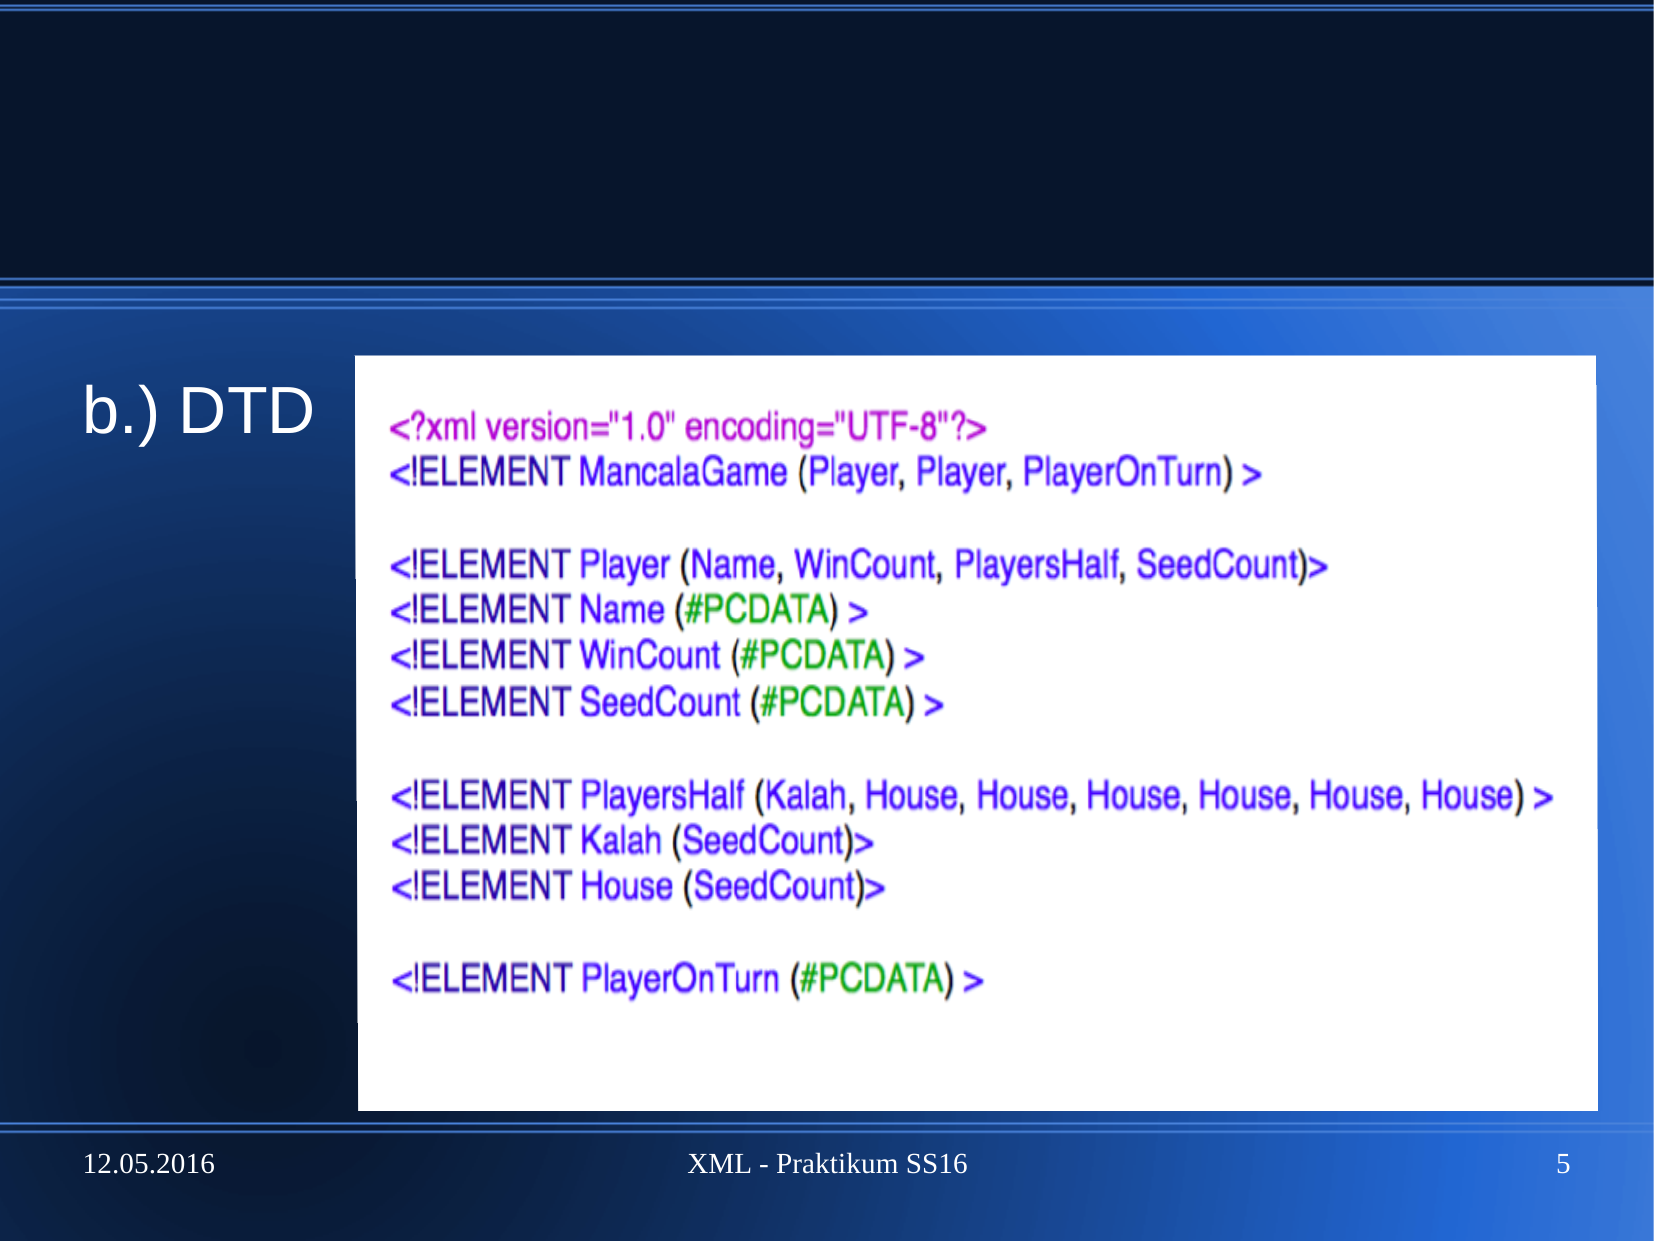

# b.) DTD
12.05.2016
XML - Praktikum SS16
5